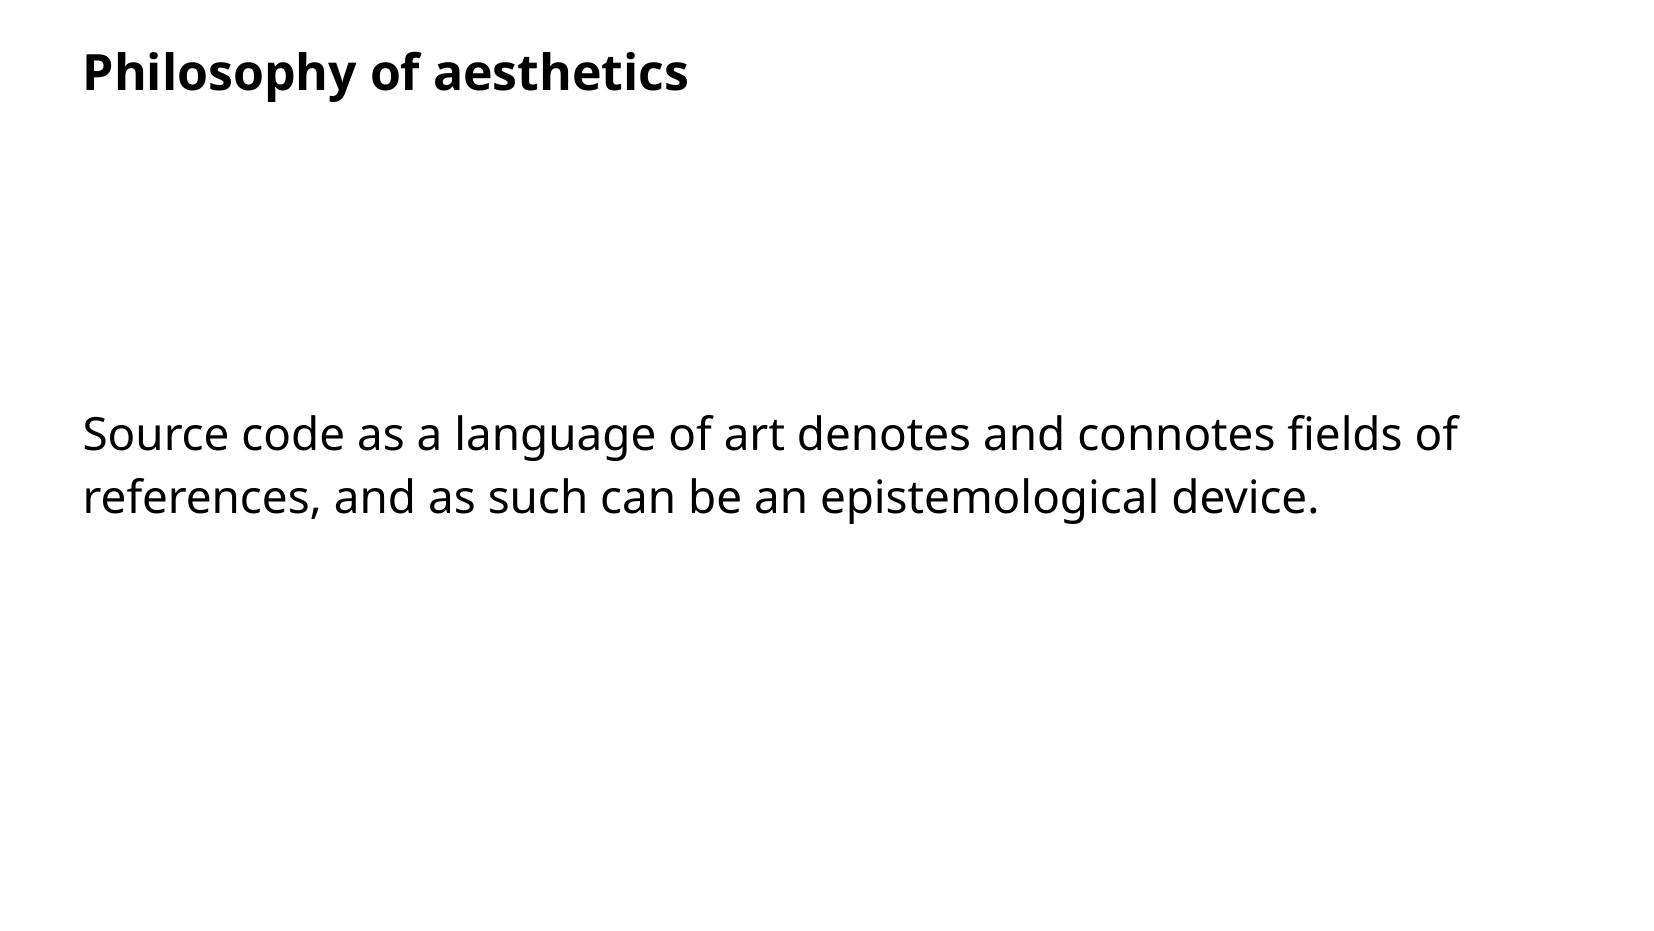

# Philosophy of aesthetics
Source code as a language of art denotes and connotes fields of references, and as such can be an epistemological device.